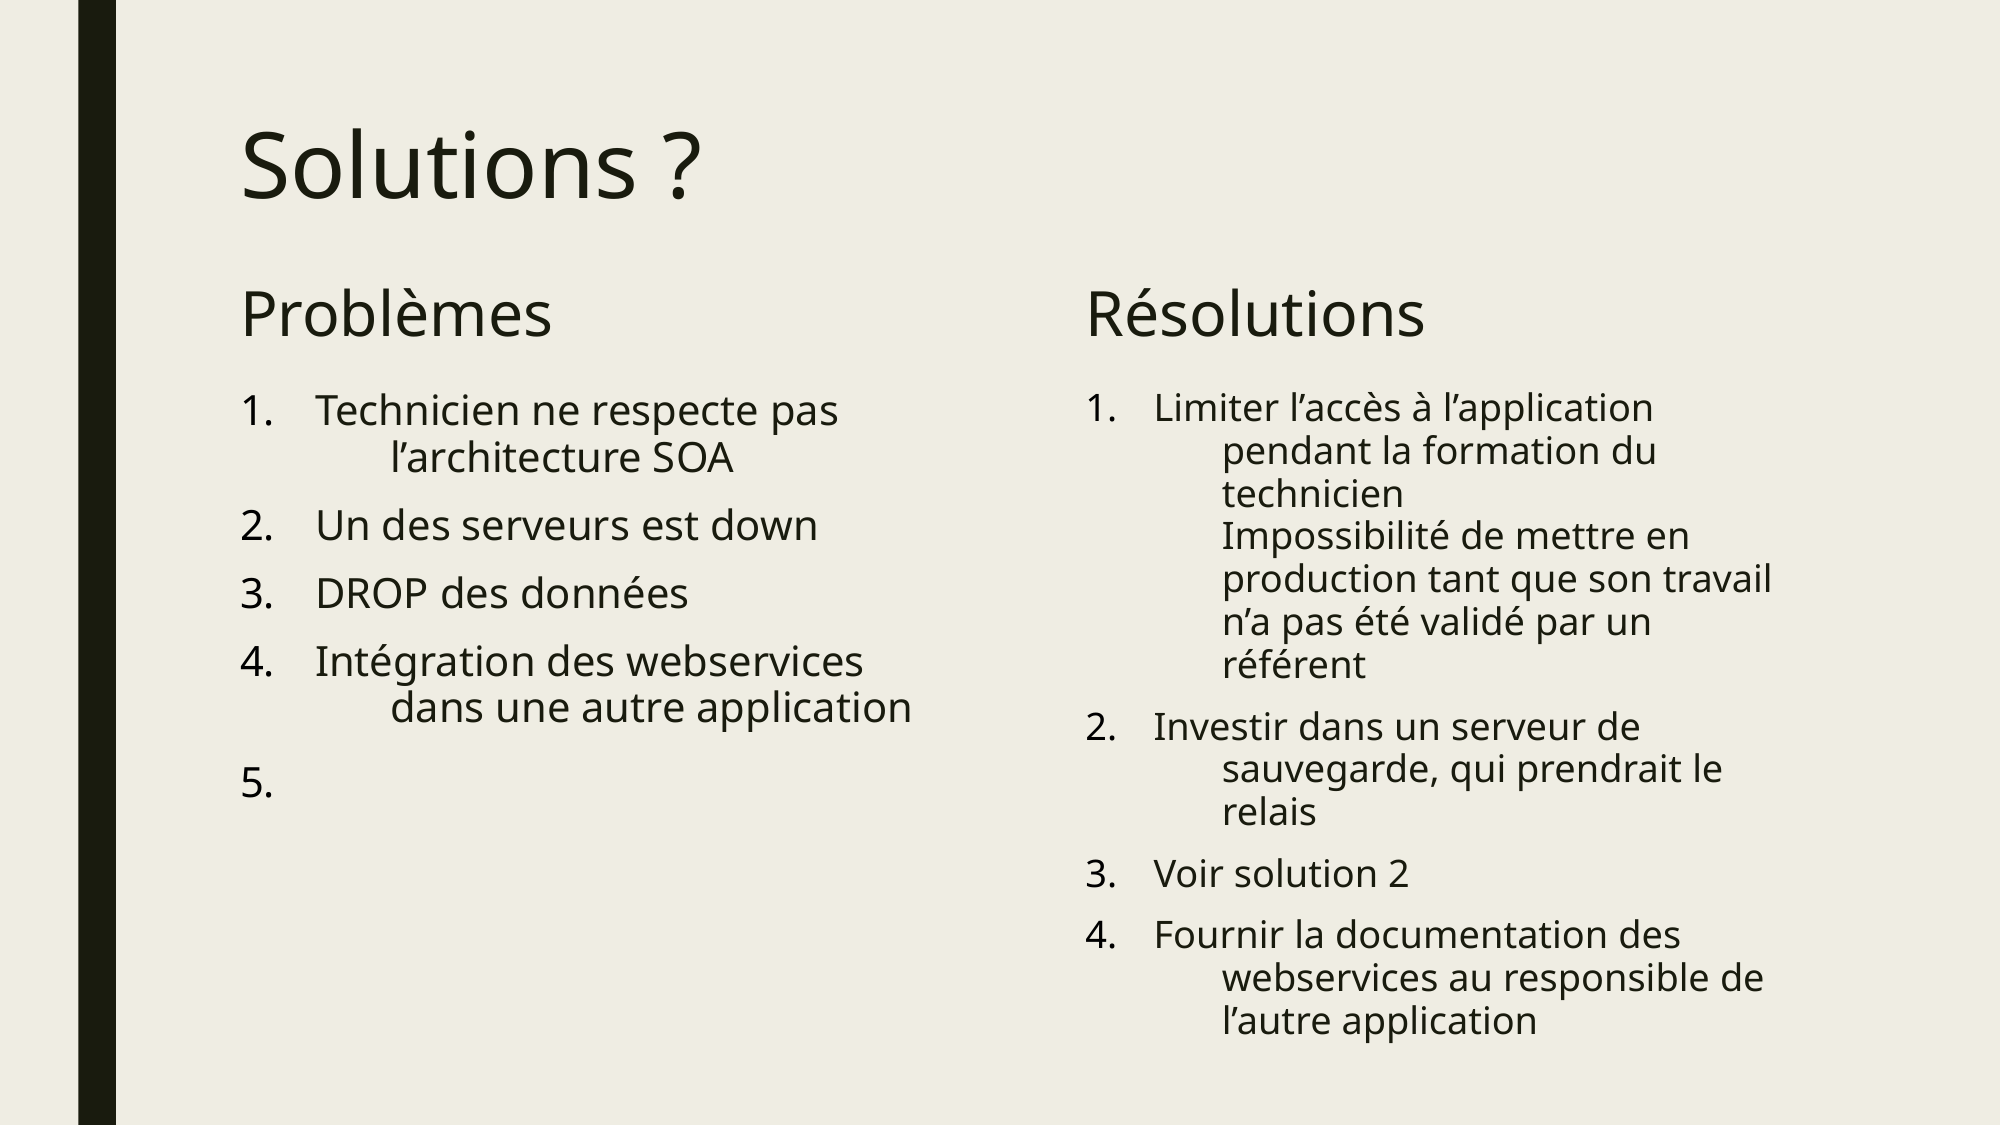

# Solutions ?
Problèmes
Résolutions
Technicien ne respecte pas l’architecture SOA
Un des serveurs est down
DROP des données
Intégration des webservices dans une autre application
Limiter l’accès à l’application pendant la formation du technicien
Impossibilité de mettre en production tant que son travail n’a pas été validé par un référent
Investir dans un serveur de sauvegarde, qui prendrait le relais
Voir solution 2
Fournir la documentation des webservices au responsible de l’autre application